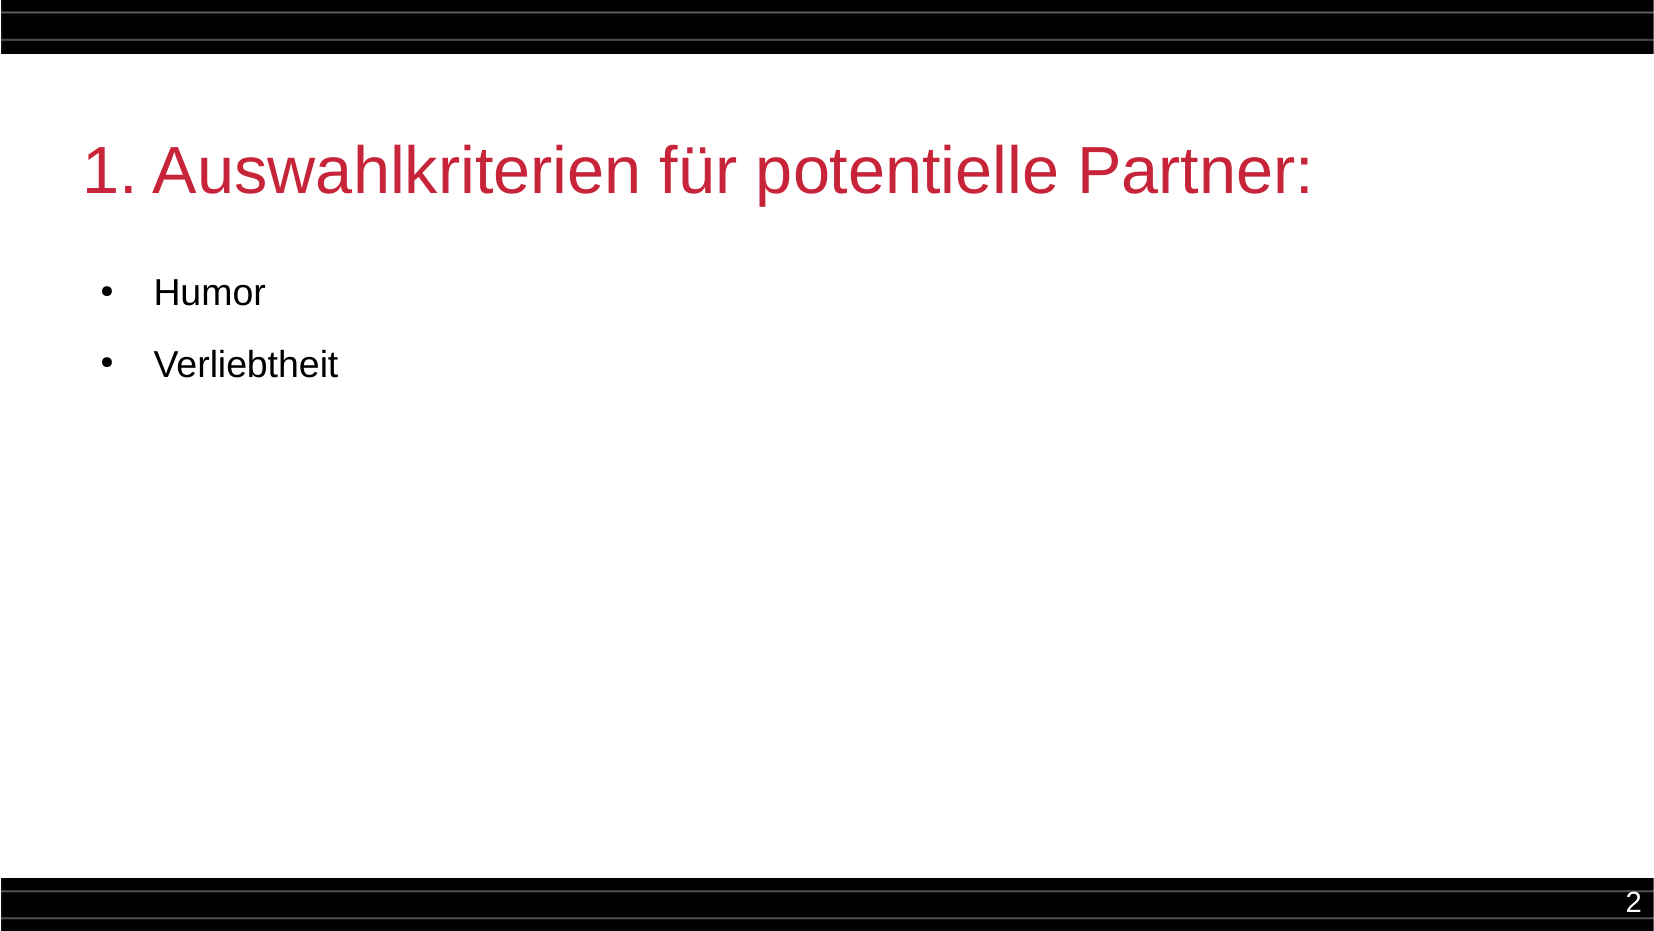

# 1. Auswahlkriterien für potentielle Partner:
Humor
Verliebtheit